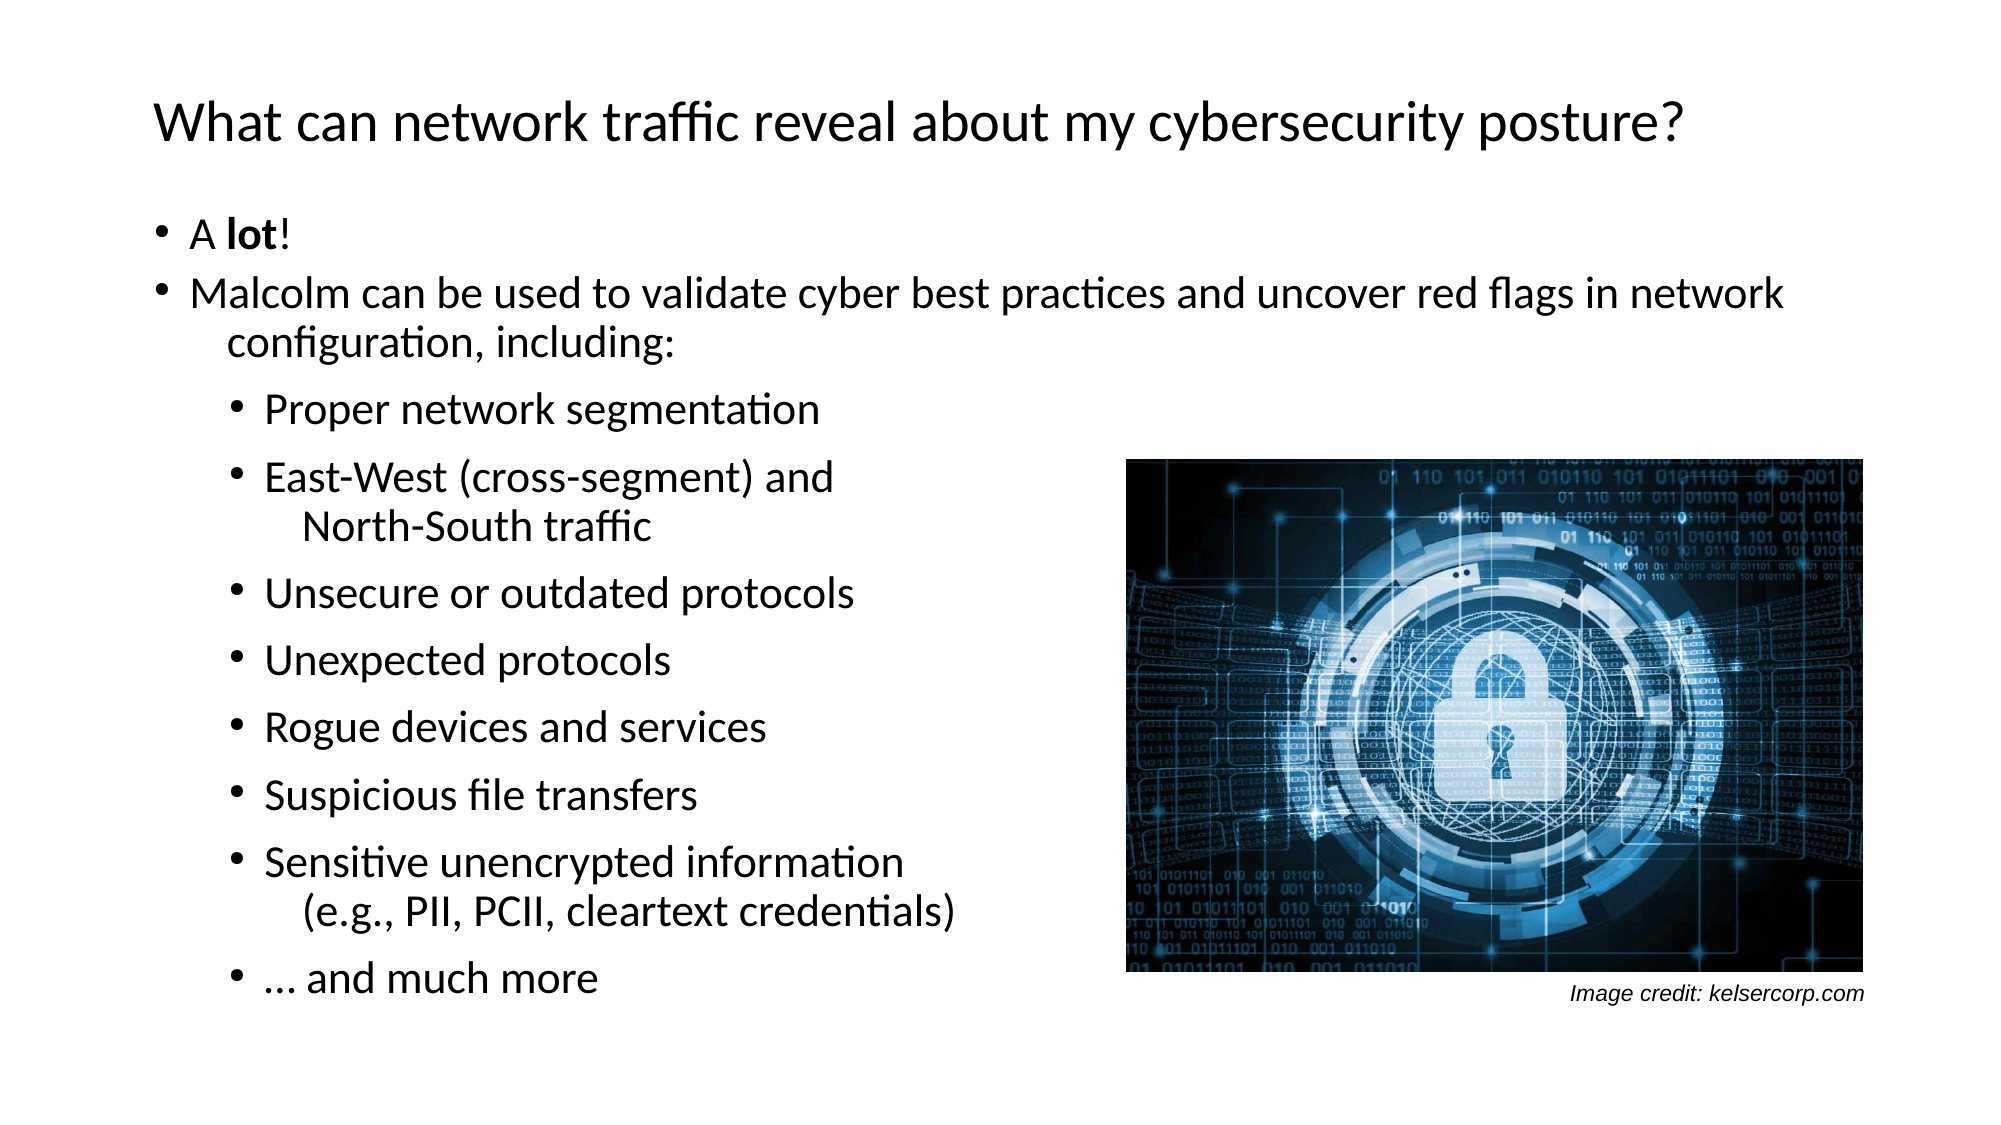

# What can network traffic reveal about my cybersecurity posture?
A lot!
Malcolm can be used to validate cyber best practices and uncover red flags in network configuration, including:
Proper network segmentation
East-West (cross-segment) and
North-South traffic
Unsecure or outdated protocols
Unexpected protocols
Rogue devices and services
Suspicious file transfers
Sensitive unencrypted information
(e.g., PII, PCII, cleartext credentials)
… and much more
Image credit: kelsercorp.com